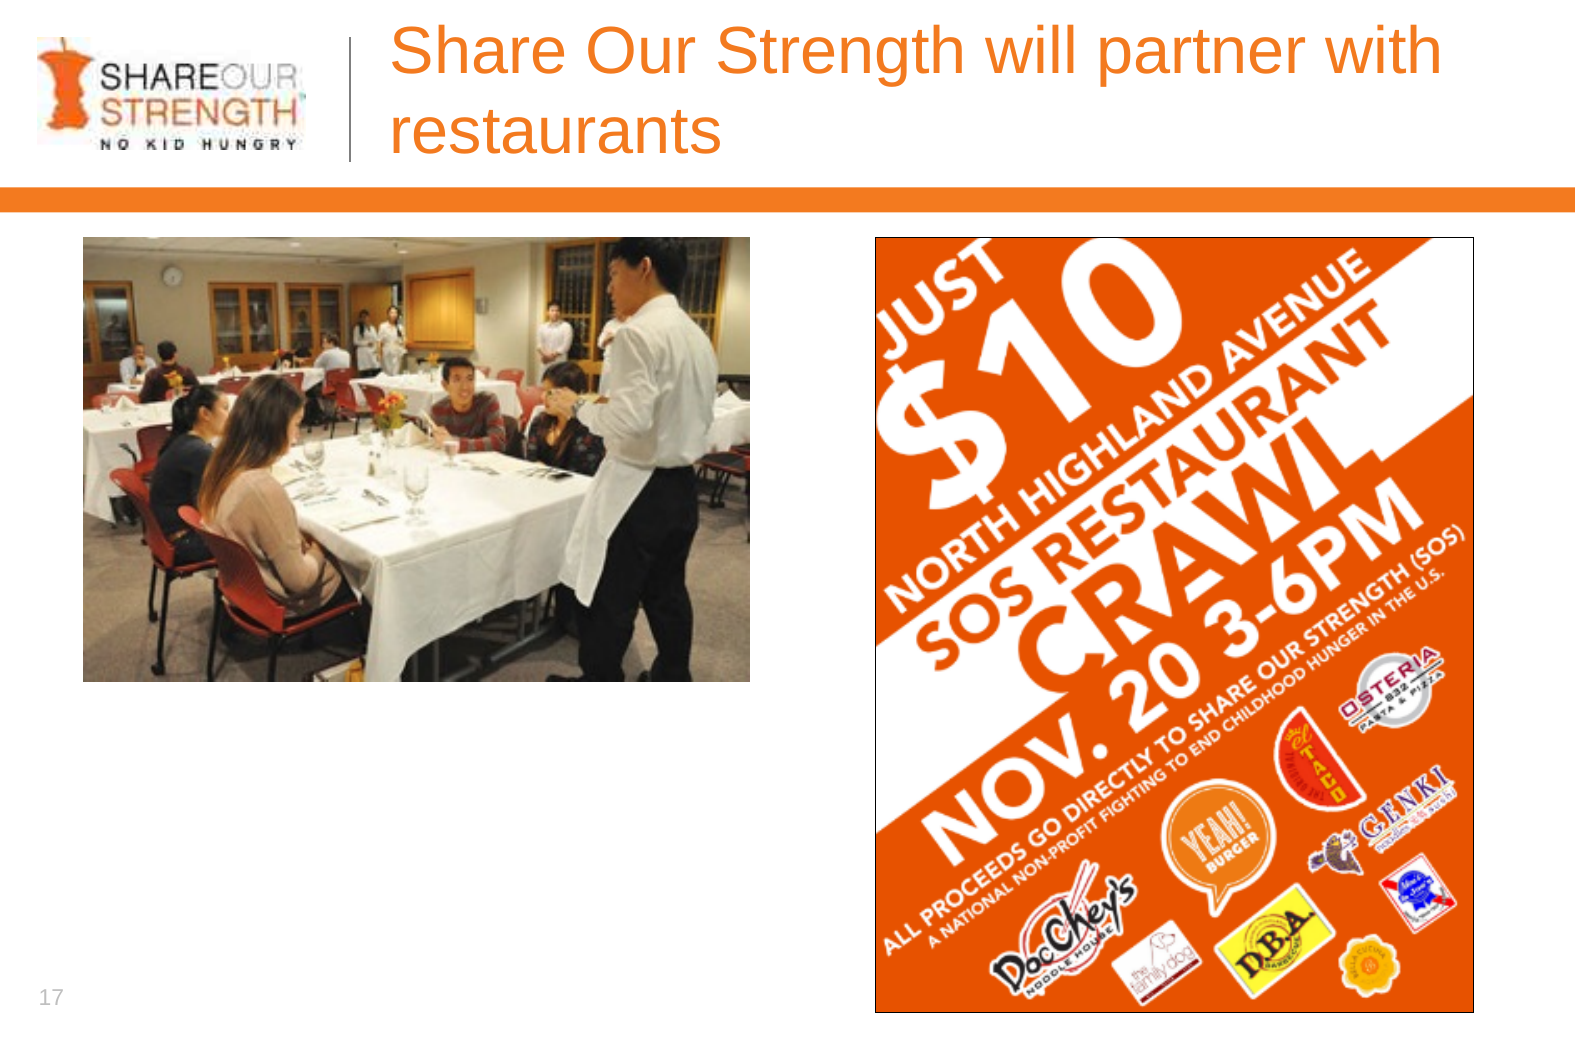

# Share Our Strength will partner with restaurants